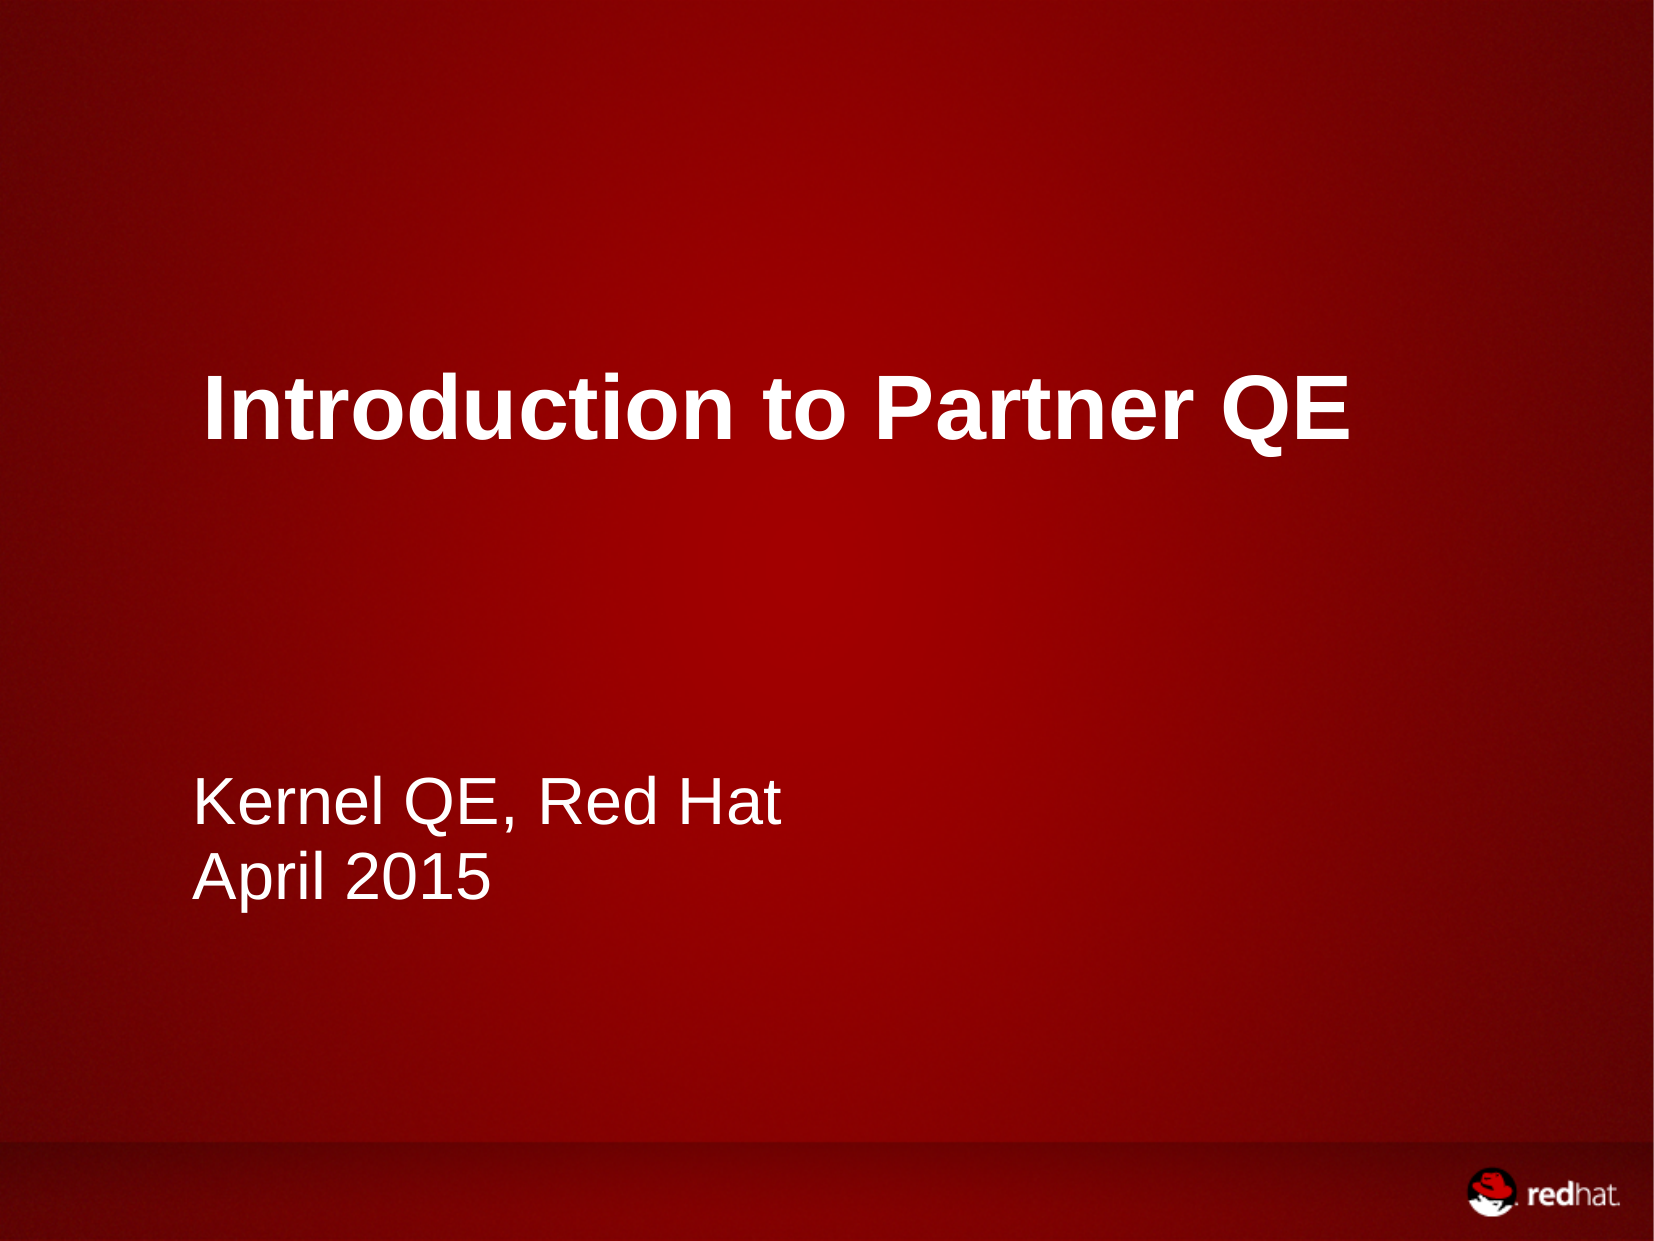

Introduction to Partner QE
Kernel QE, Red Hat
April 2015